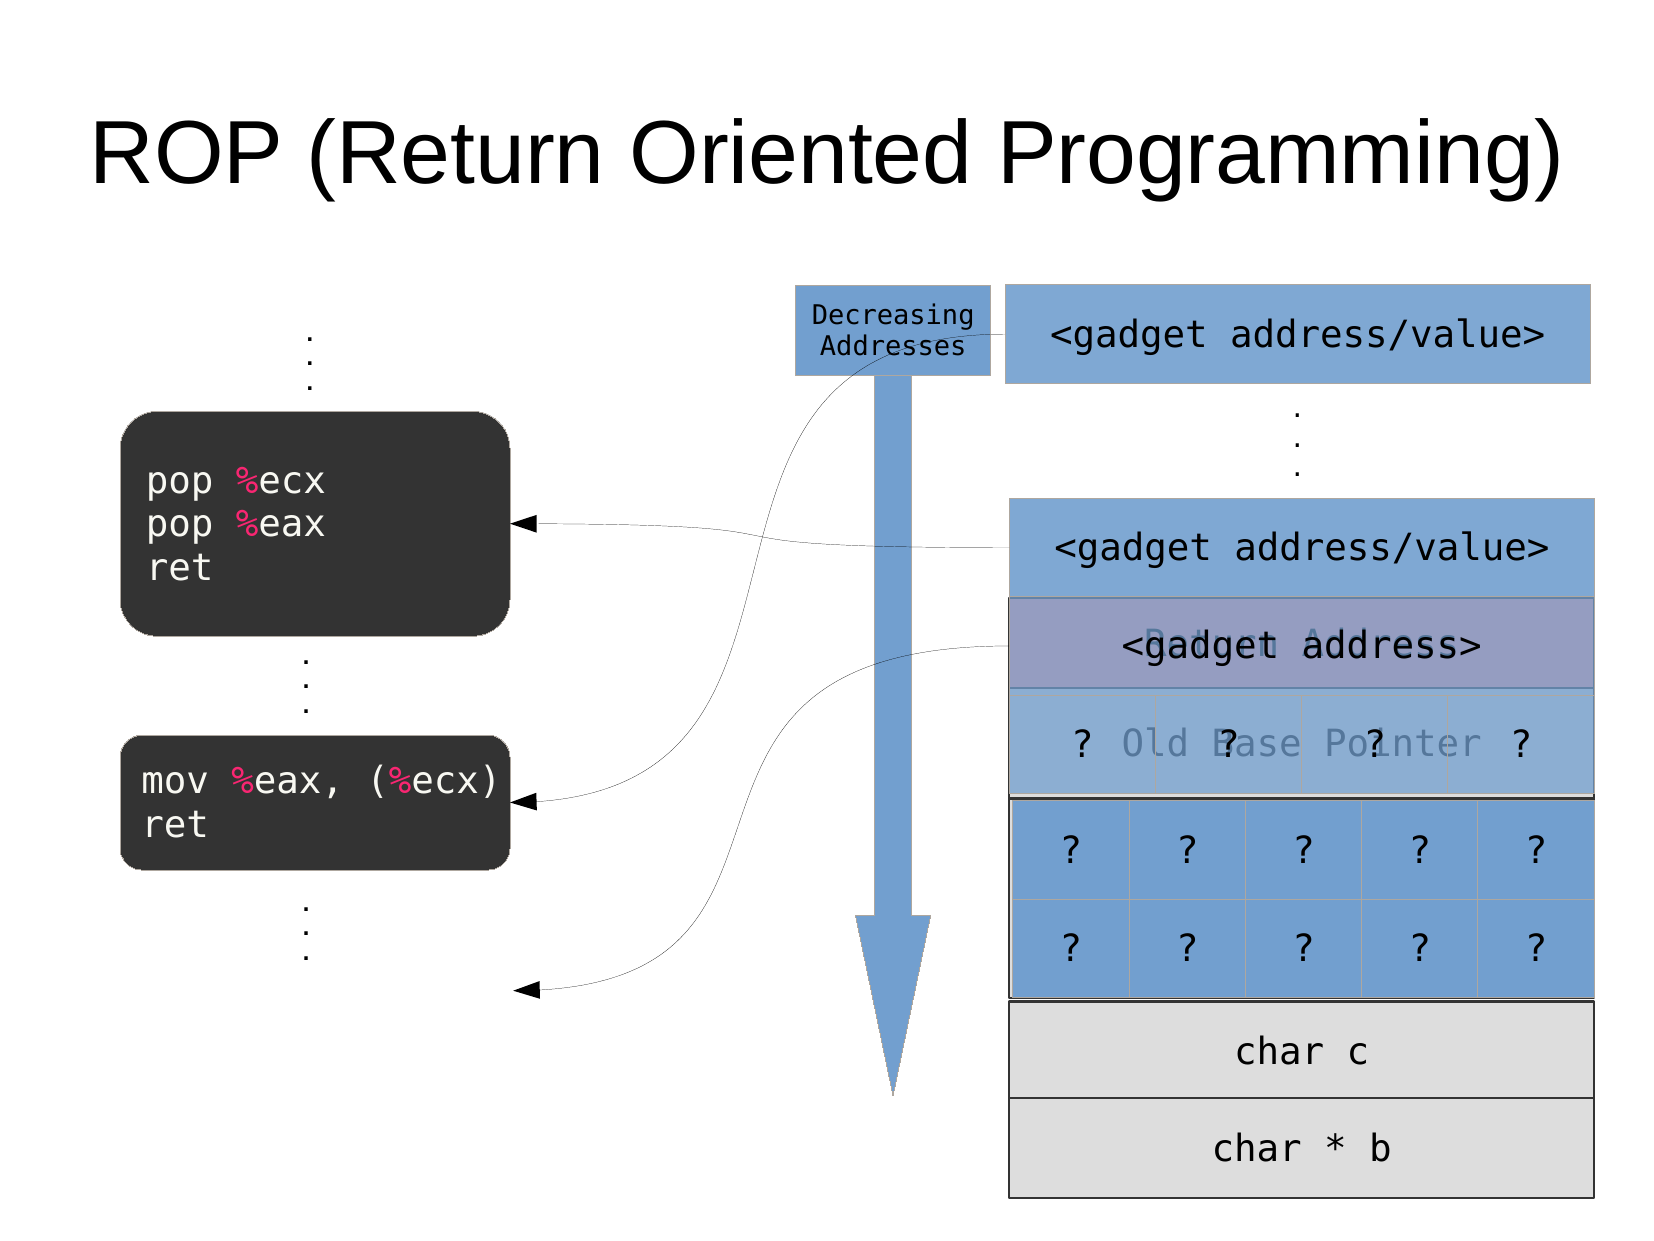

# ROP (Return Oriented Programming)
<gadget address/value>
Decreasing
Addresses
.
.
.
.
.
.
pop %ecx
pop %eax
ret
<gadget address/value>
<gadget address>
Return Address
.
.
.
Old Base Pointer
?
?
?
?
mov %eax, (%ecx)
ret
?
?
?
?
?
.
.
.
?
?
?
?
?
?
char c
char * b